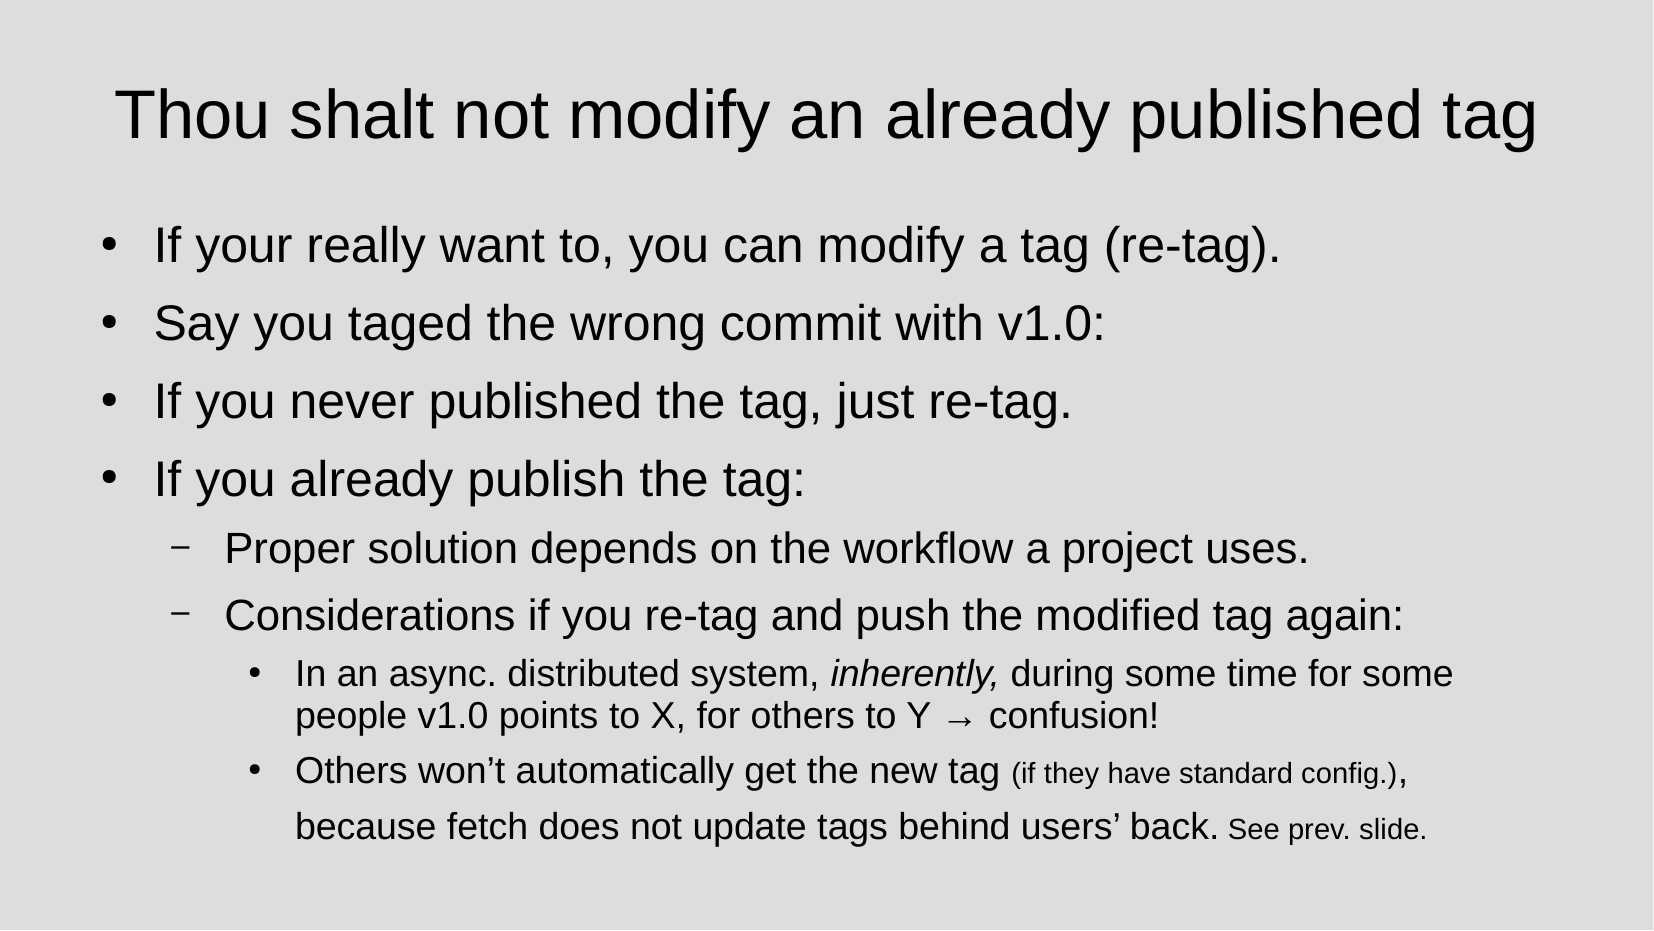

# Thou shalt not modify an already published tag
If your really want to, you can modify a tag (re-tag).
Say you taged the wrong commit with v1.0:
If you never published the tag, just re-tag.
If you already publish the tag:
Proper solution depends on the workflow a project uses.
Considerations if you re-tag and push the modified tag again:
In an async. distributed system, inherently, during some time for some people v1.0 points to X, for others to Y → confusion!
Others won’t automatically get the new tag (if they have standard config.),
because fetch does not update tags behind users’ back. See prev. slide.